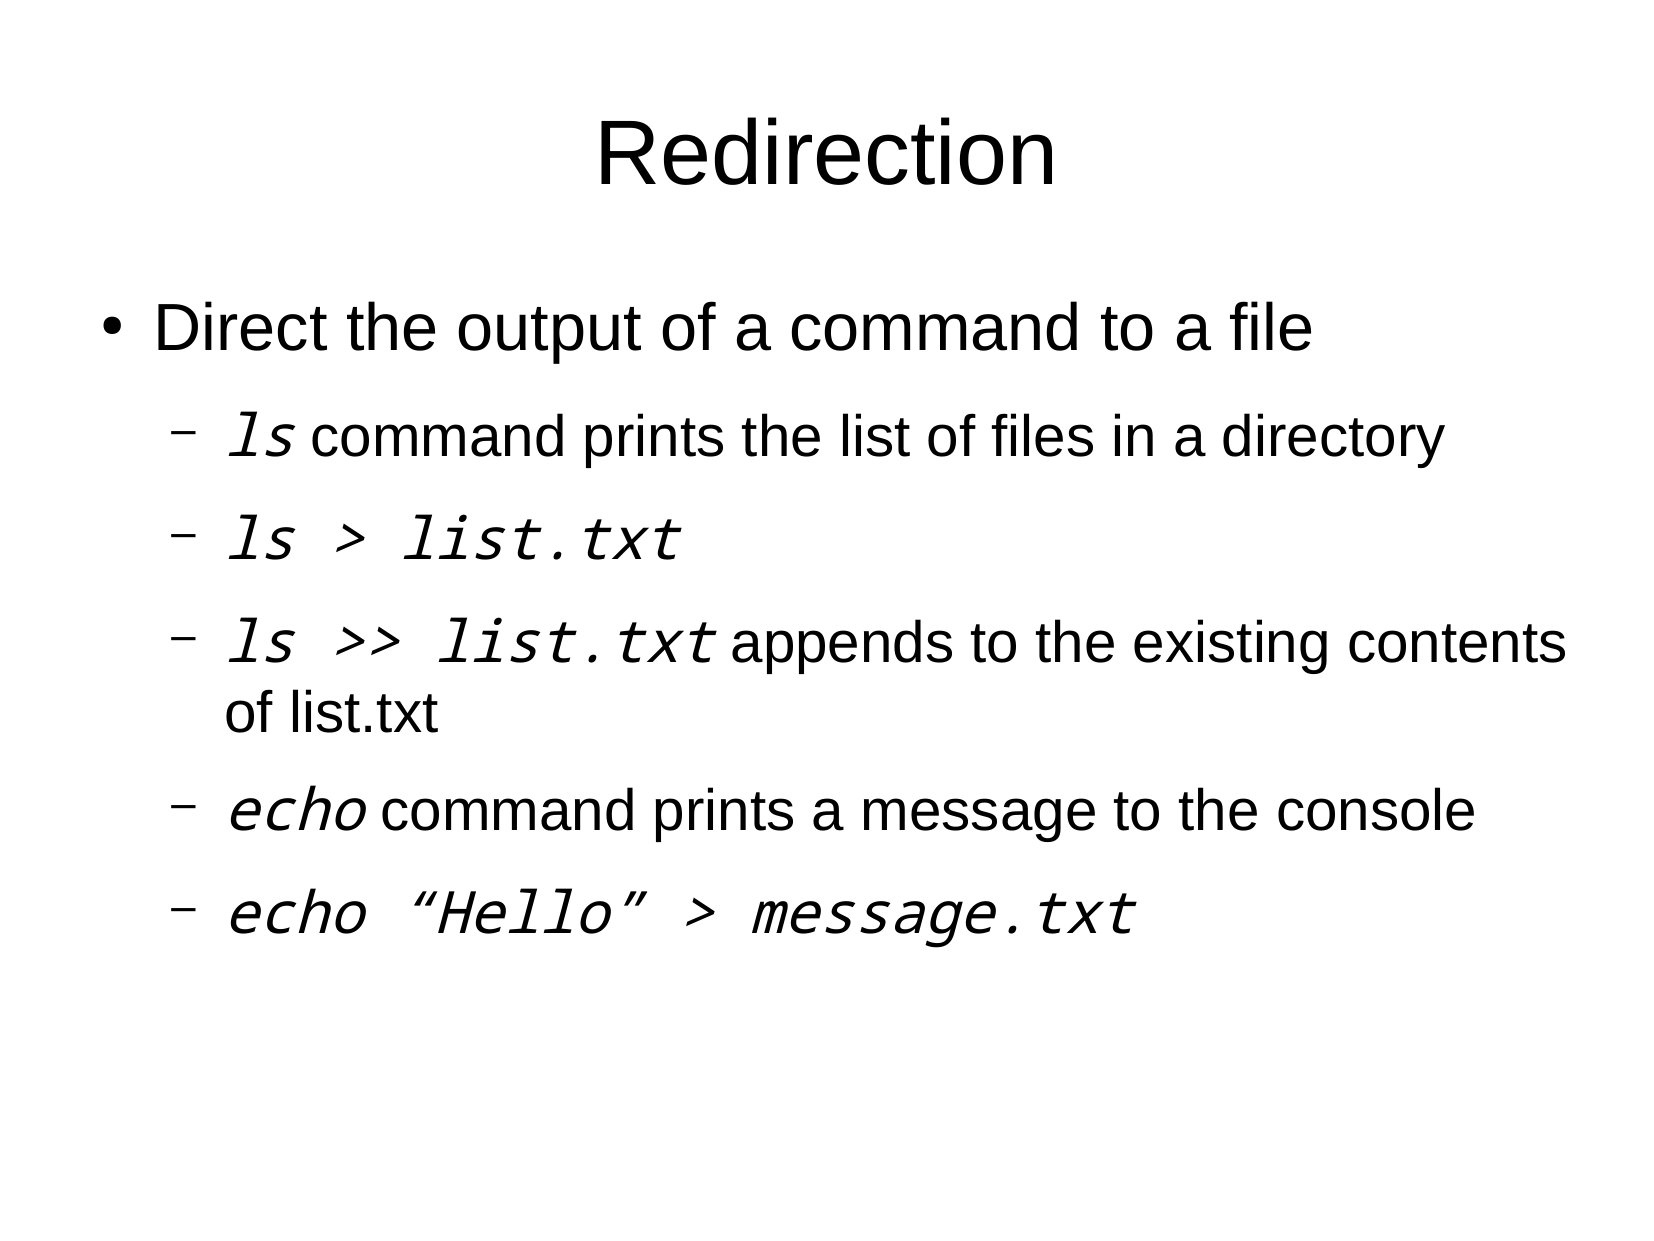

# Redirection
Direct the output of a command to a file
ls command prints the list of files in a directory
ls > list.txt
ls >> list.txt appends to the existing contents of list.txt
echo command prints a message to the console
echo “Hello” > message.txt